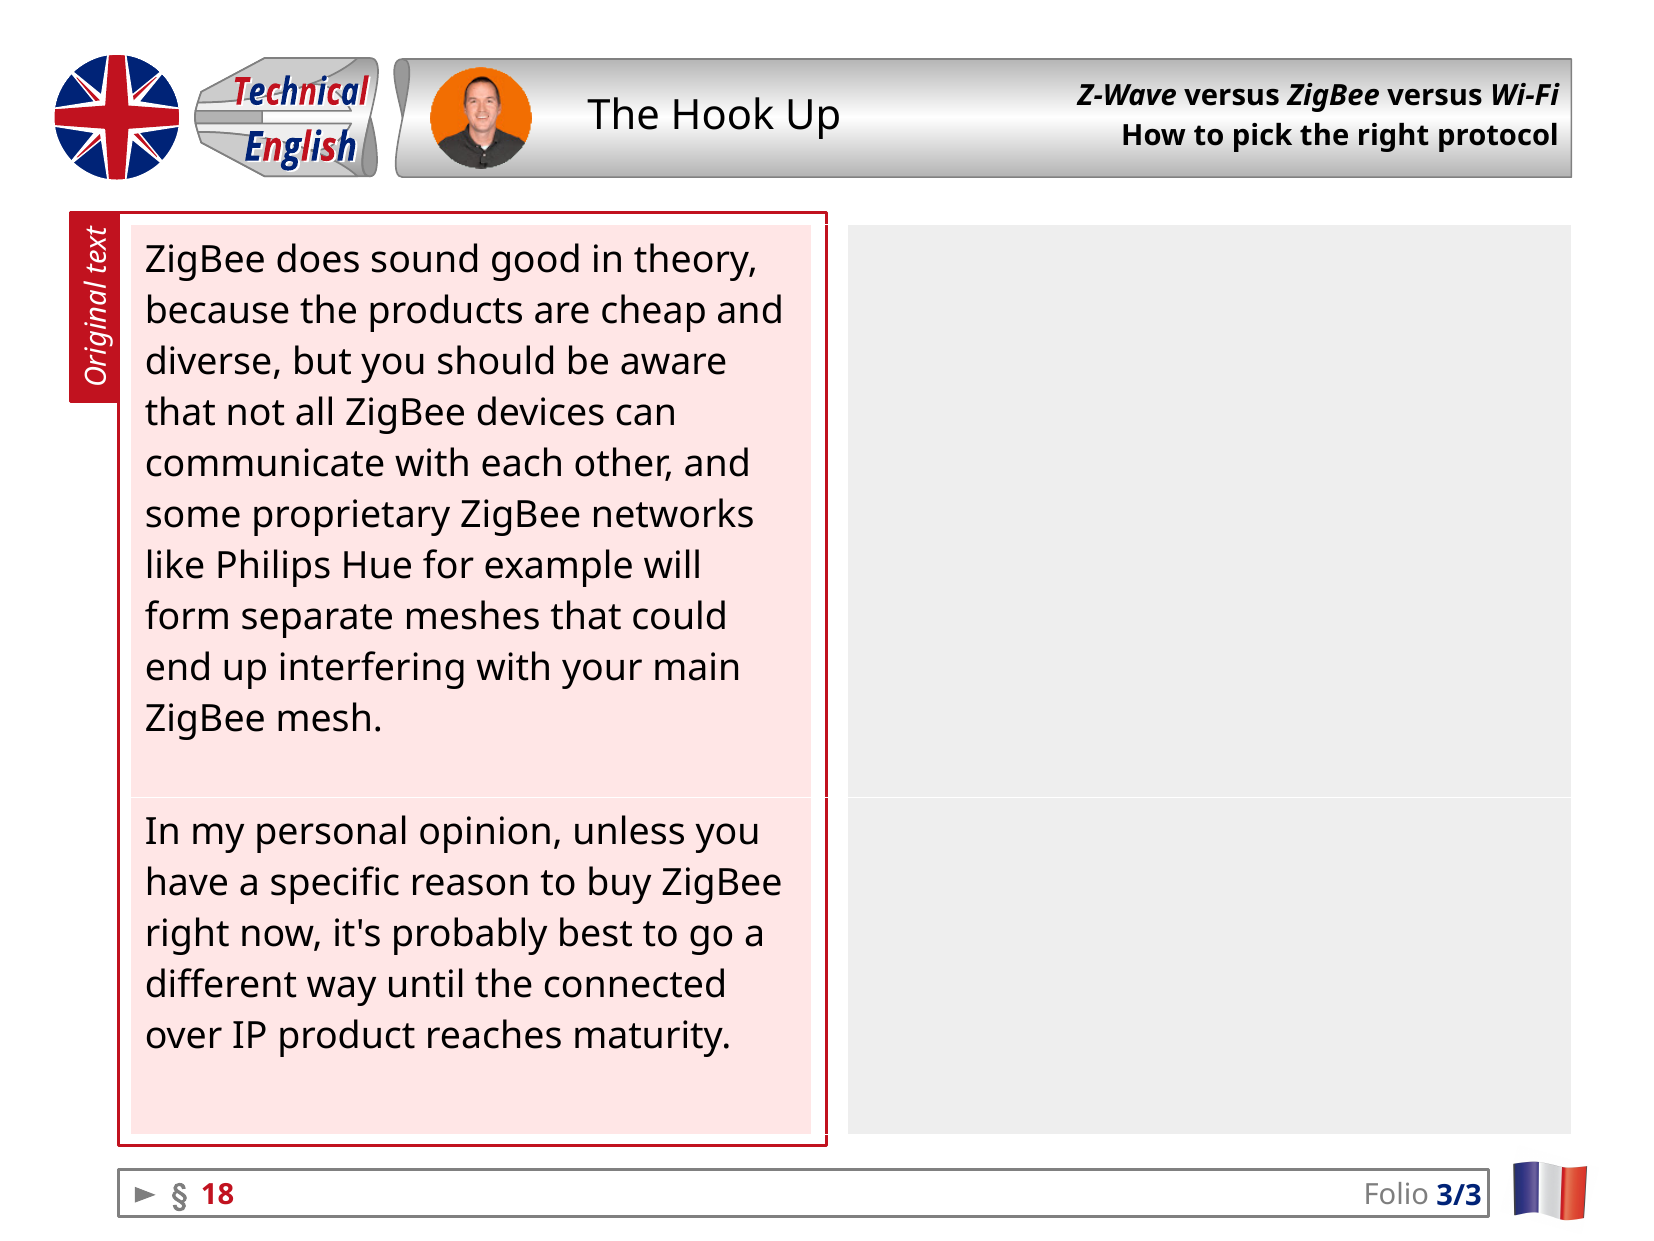

#
| ZigBee does sound good in theory, because the products are cheap and diverse, but you should be aware that not all ZigBee devices can communicate with each other, and some proprietary ZigBee networks like Philips Hue for example will form separate meshes that could end up interfering with your main ZigBee mesh. | | |
| --- | --- | --- |
| In my personal opinion, unless you have a specific reason to buy ZigBee right now, it's probably best to go a different way until the connected over IP product reaches maturity. | | |
18
3/3